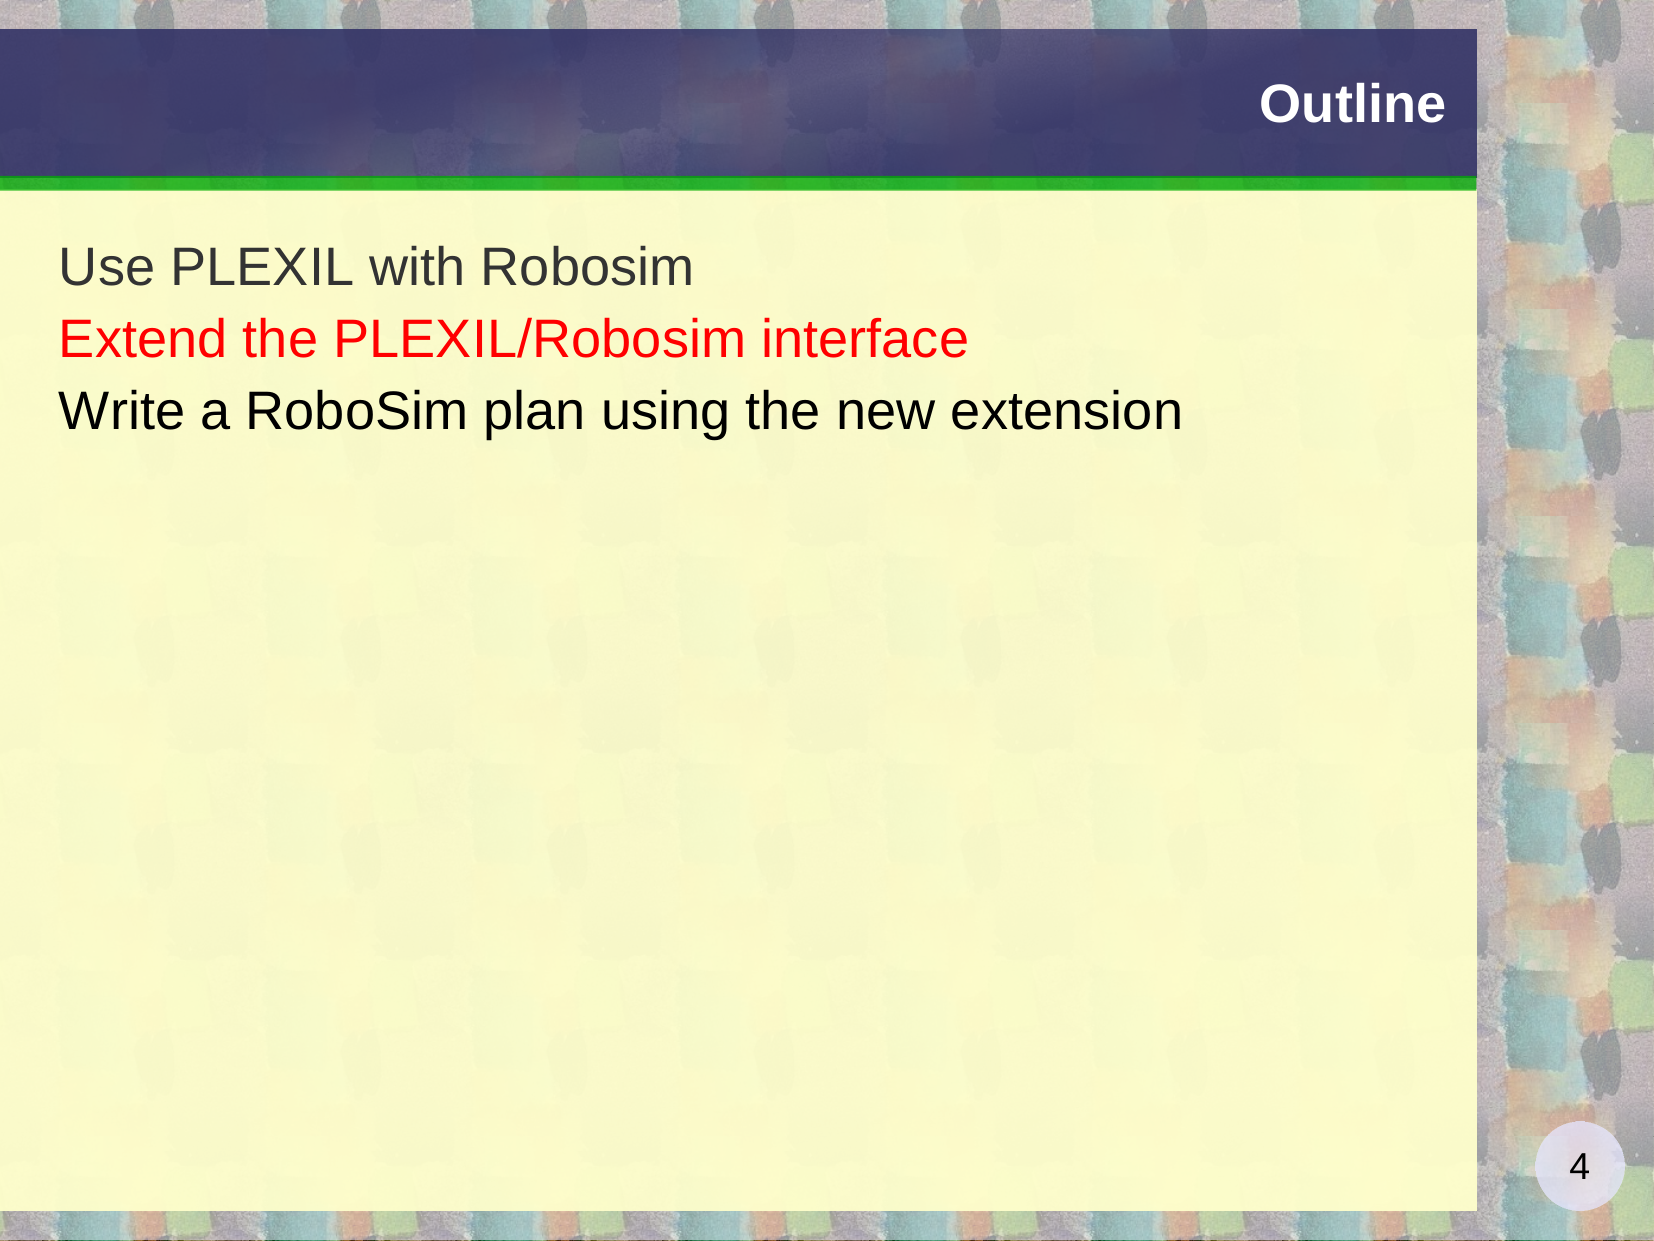

# Outline
Use PLEXIL with Robosim
Extend the PLEXIL/Robosim interface
Write a RoboSim plan using the new extension